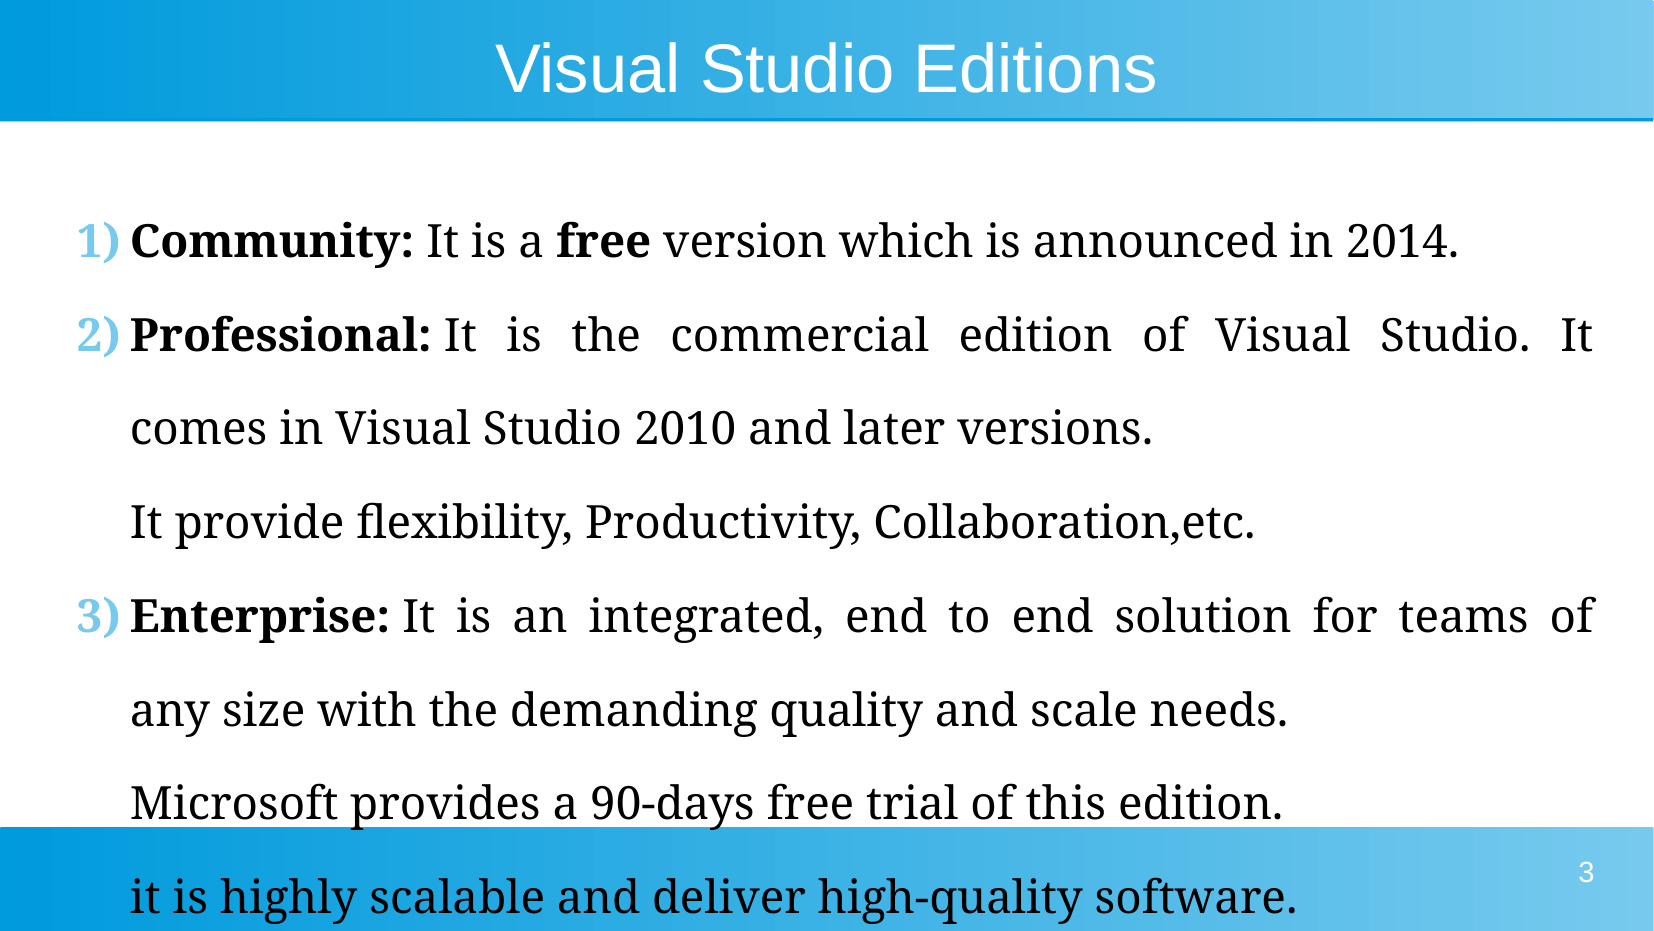

# Visual Studio Editions
Community: It is a free version which is announced in 2014.
Professional: It is the commercial edition of Visual Studio. It comes in Visual Studio 2010 and later versions.
It provide flexibility, Productivity, Collaboration,etc.
Enterprise: It is an integrated, end to end solution for teams of any size with the demanding quality and scale needs.
Microsoft provides a 90-days free trial of this edition.
it is highly scalable and deliver high-quality software.
3